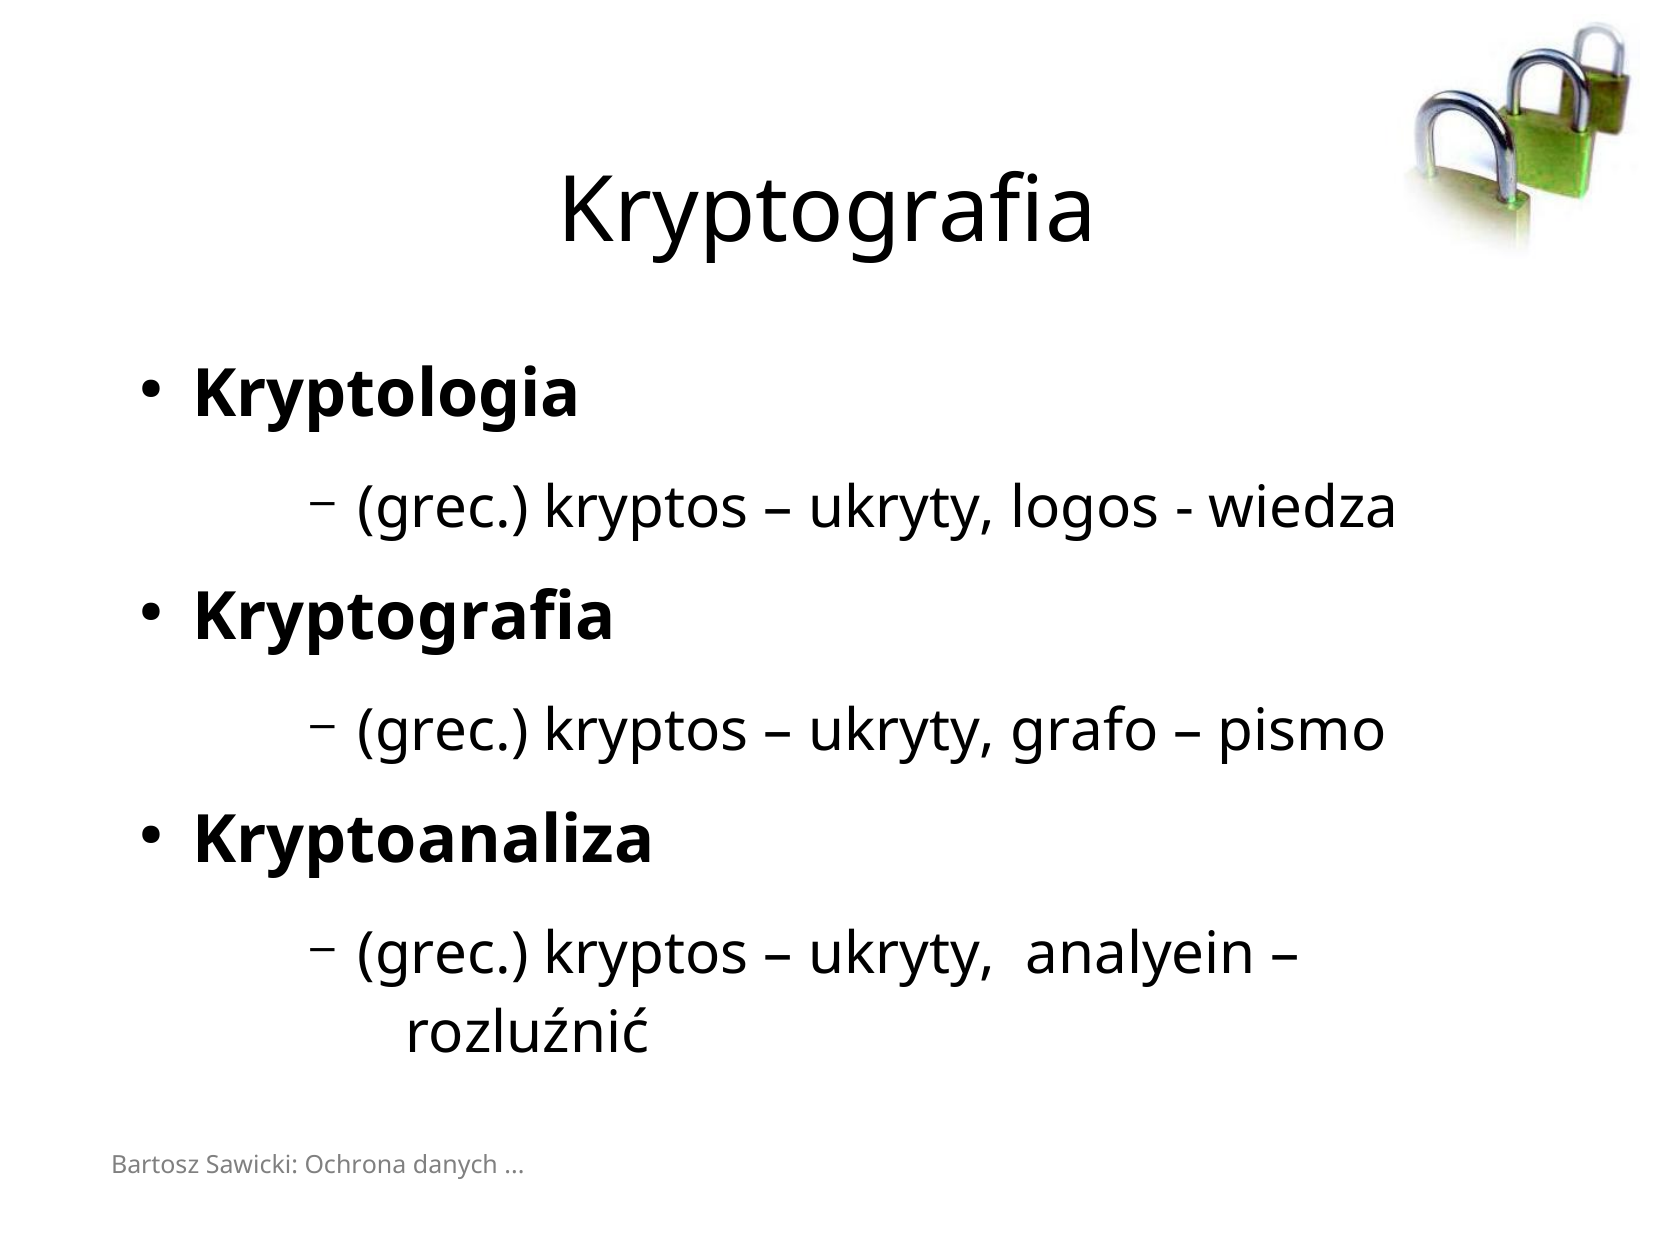

# Kryptografia
Kryptologia
(grec.) kryptos – ukryty, logos - wiedza
Kryptografia
(grec.) kryptos – ukryty, grafo – pismo
Kryptoanaliza
(grec.) kryptos – ukryty, analyein – rozluźnić